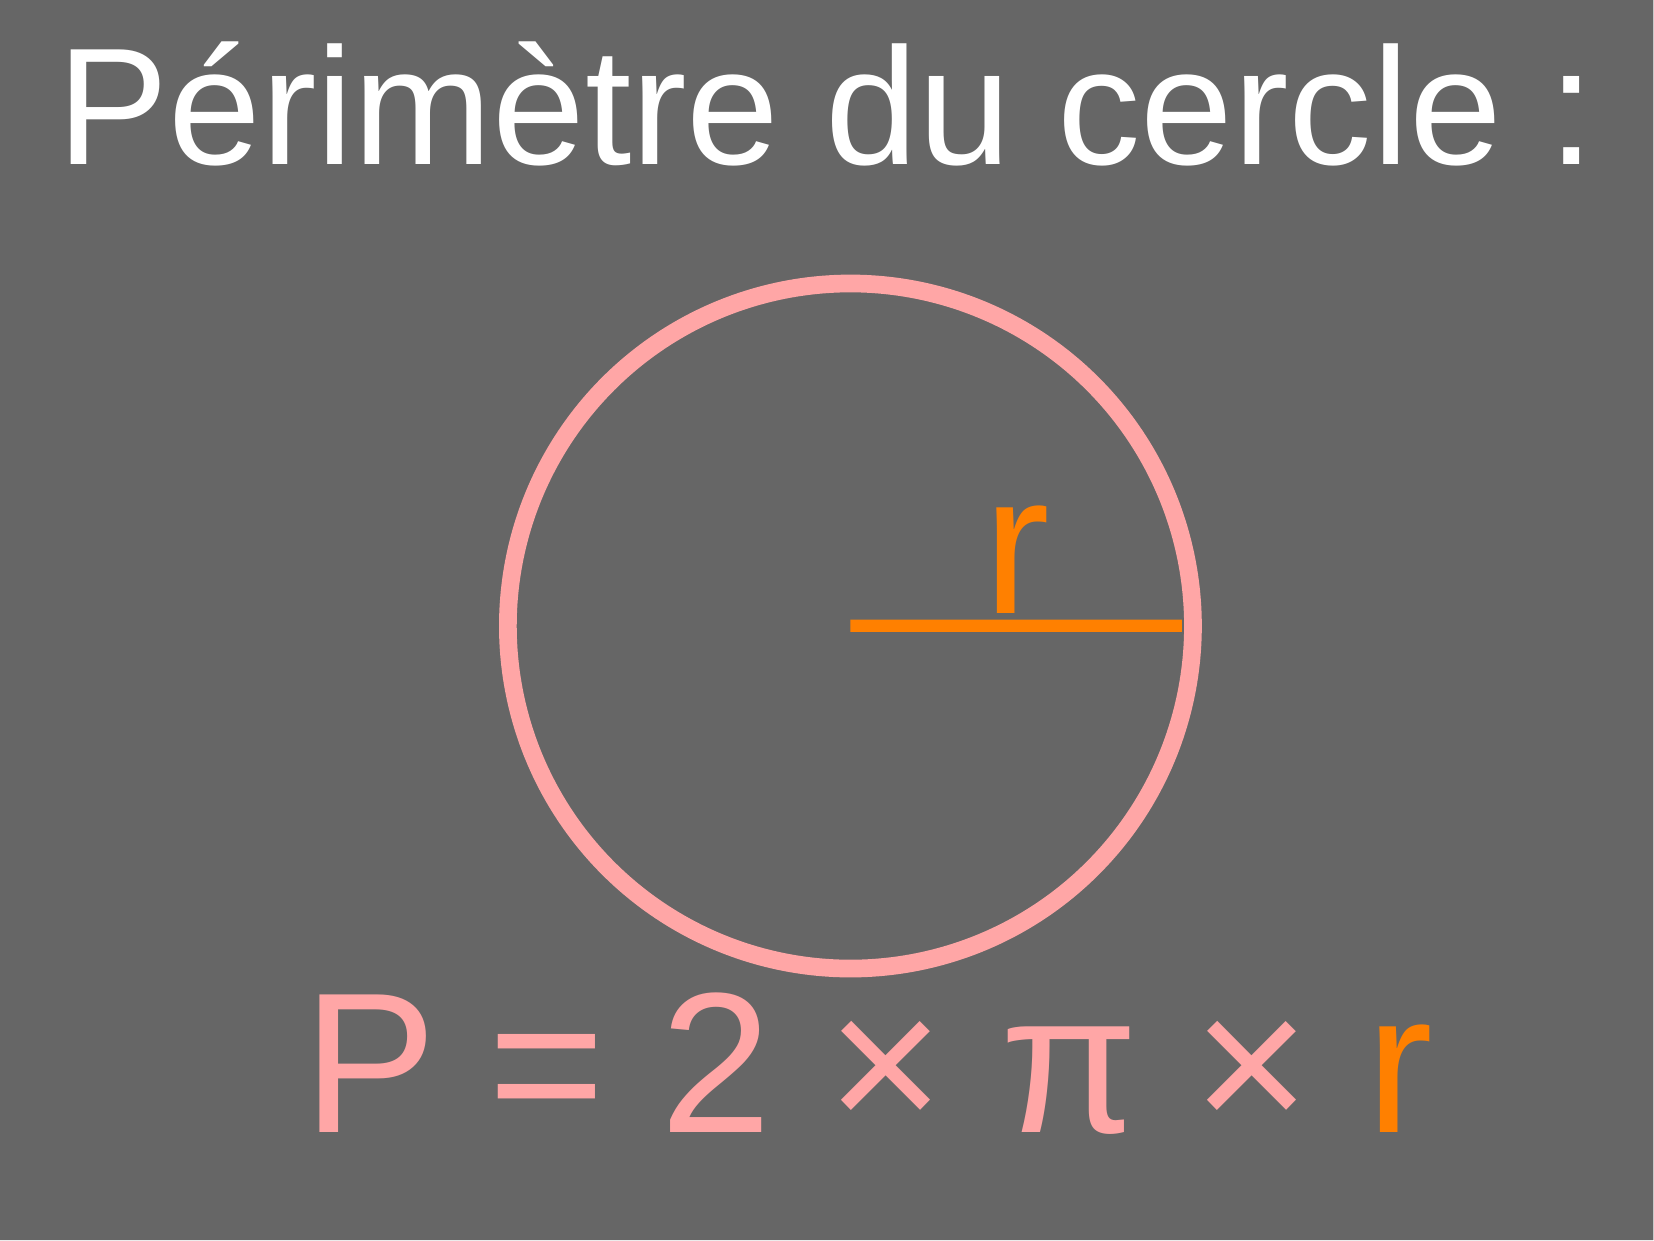

# Périmètre du cercle :
r
P = 2 × π × r